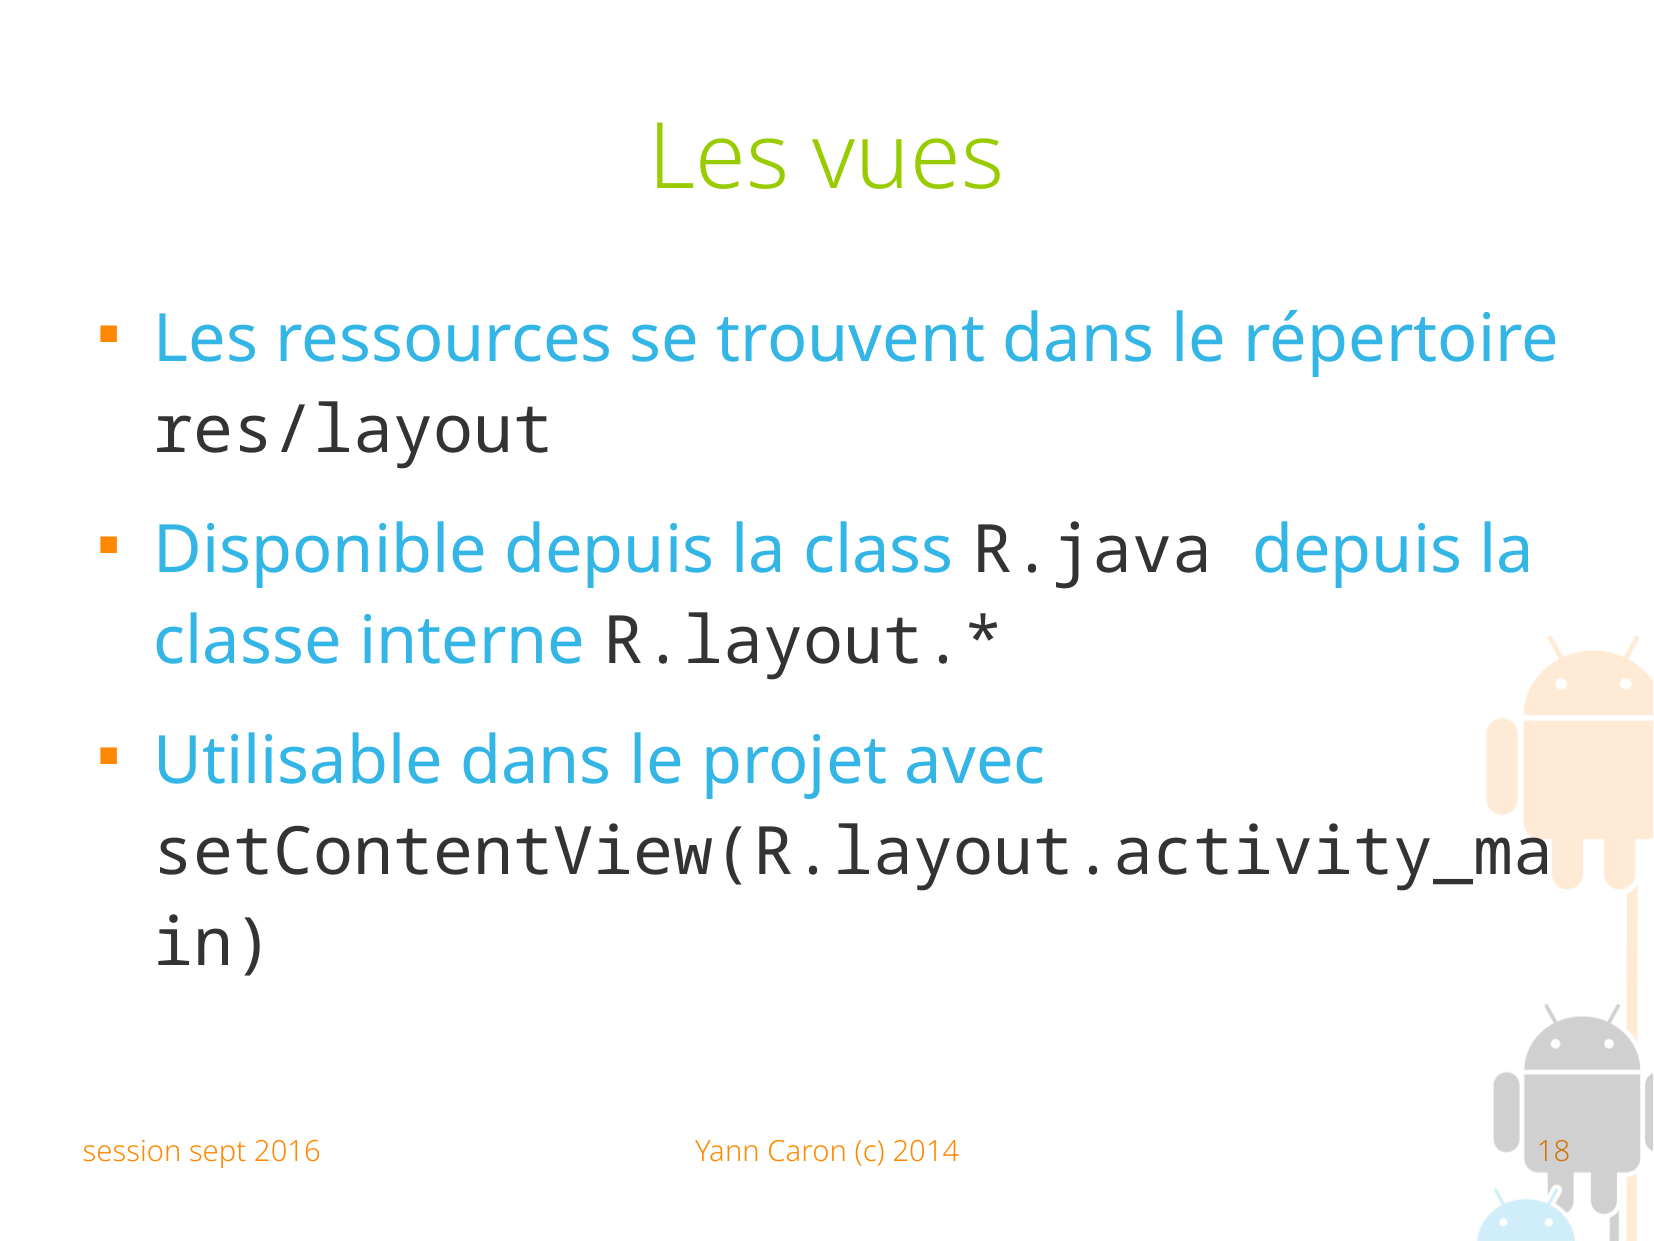

# Les vues
Les ressources se trouvent dans le répertoire res/layout
Disponible depuis la class R.java depuis la classe interne R.layout.*
Utilisable dans le projet avec setContentView(R.layout.activity_main)
session sept 2016
Yann Caron (c) 2014
18